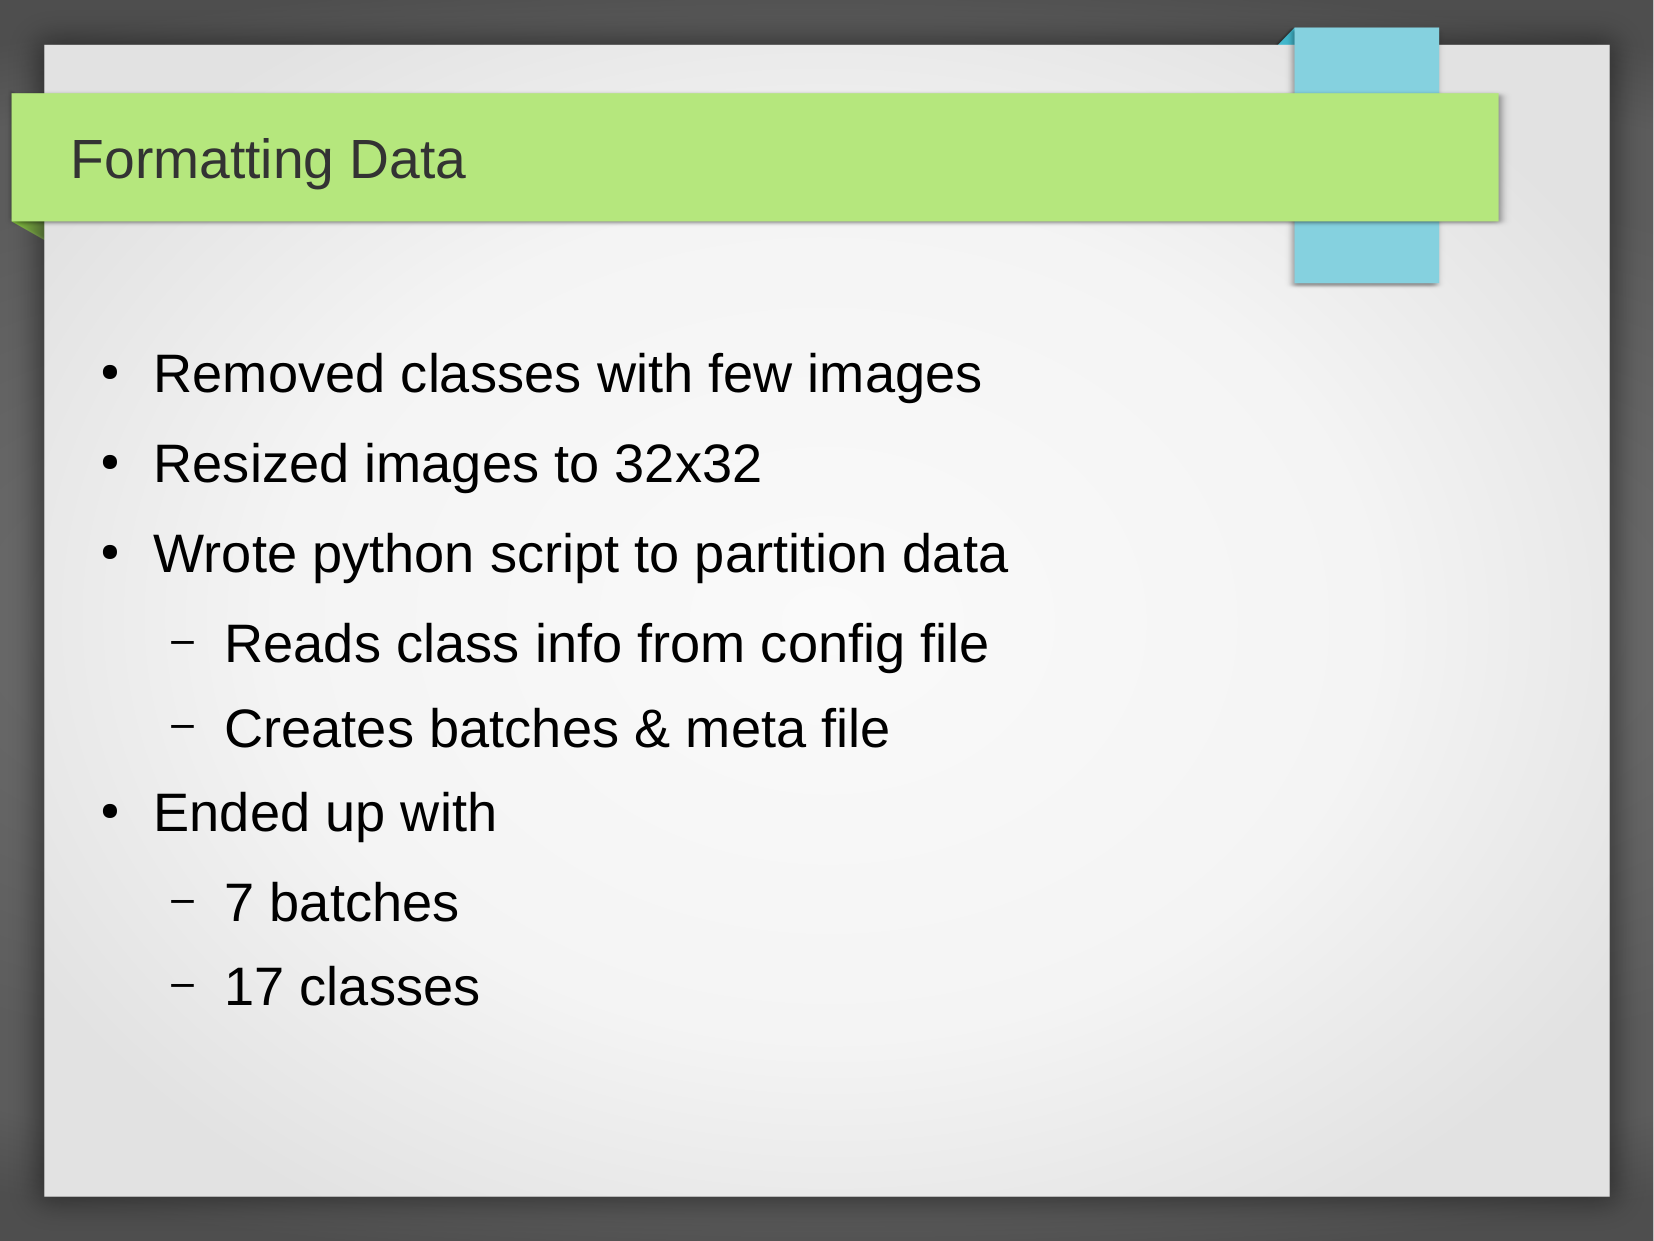

# Formatting Data
Removed classes with few images
Resized images to 32x32
Wrote python script to partition data
Reads class info from config file
Creates batches & meta file
Ended up with
7 batches
17 classes